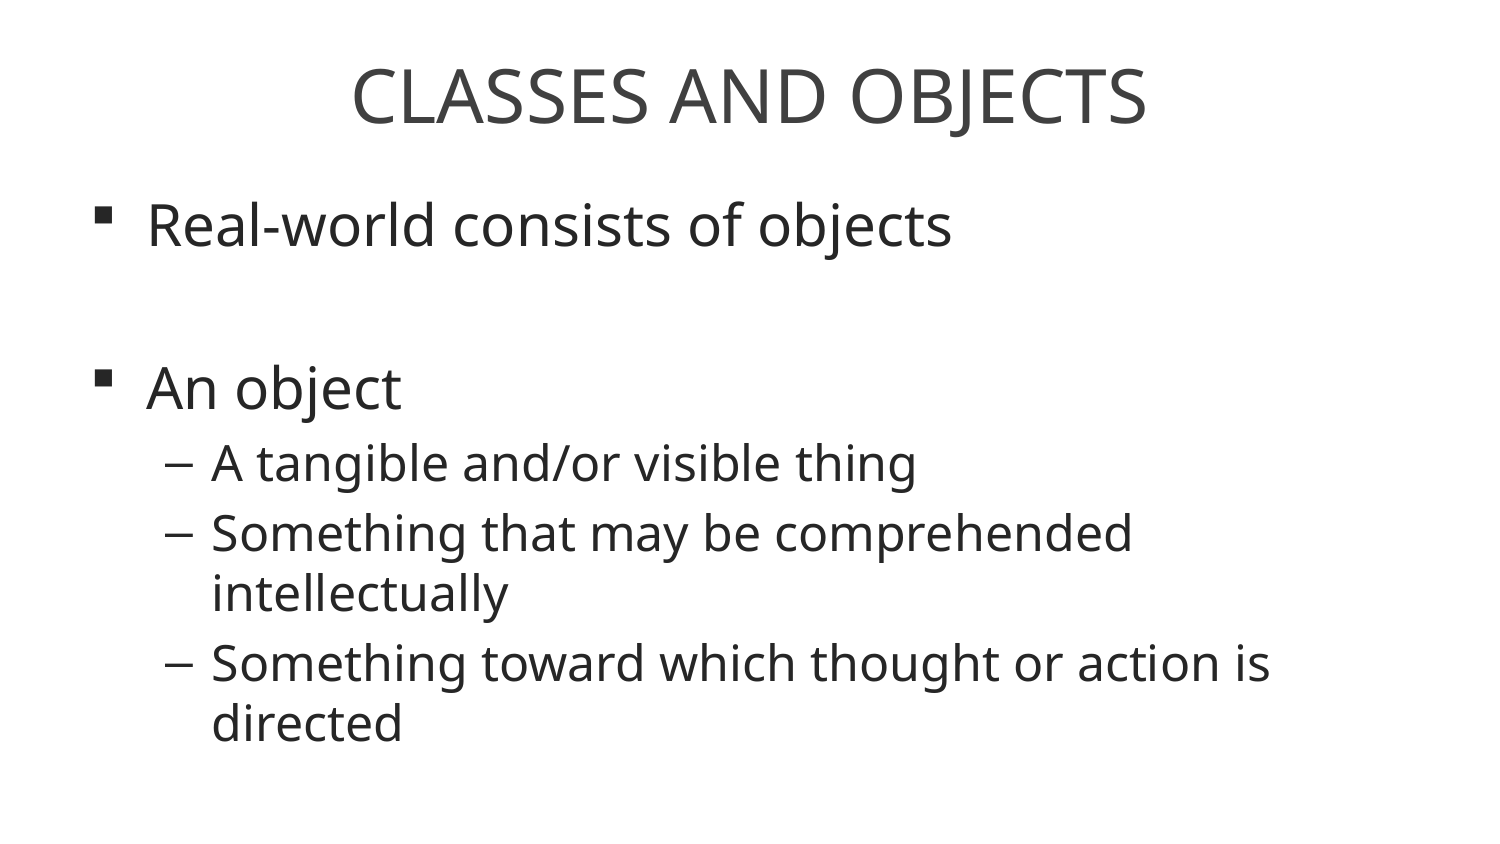

# Classes and objects
Real-world consists of objects
An object
A tangible and/or visible thing
Something that may be comprehended intellectually
Something toward which thought or action is directed